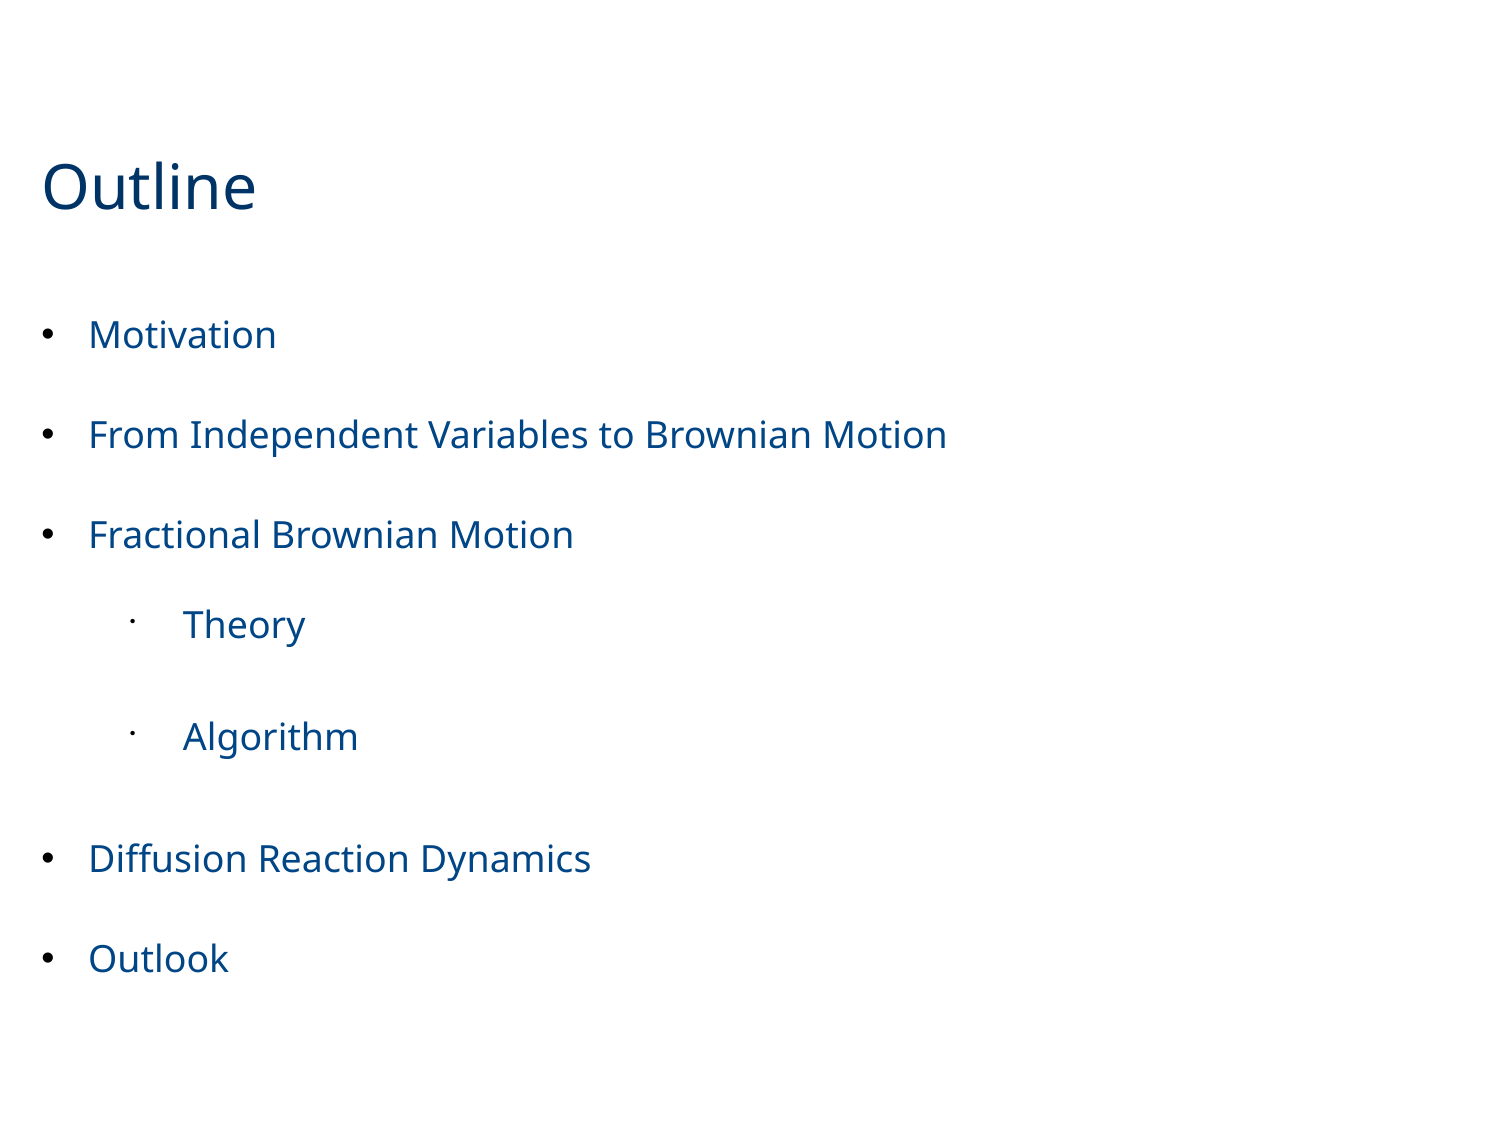

# Outline
Motivation
From Independent Variables to Brownian Motion
Fractional Brownian Motion
Theory
Algorithm
Diffusion Reaction Dynamics
Outlook